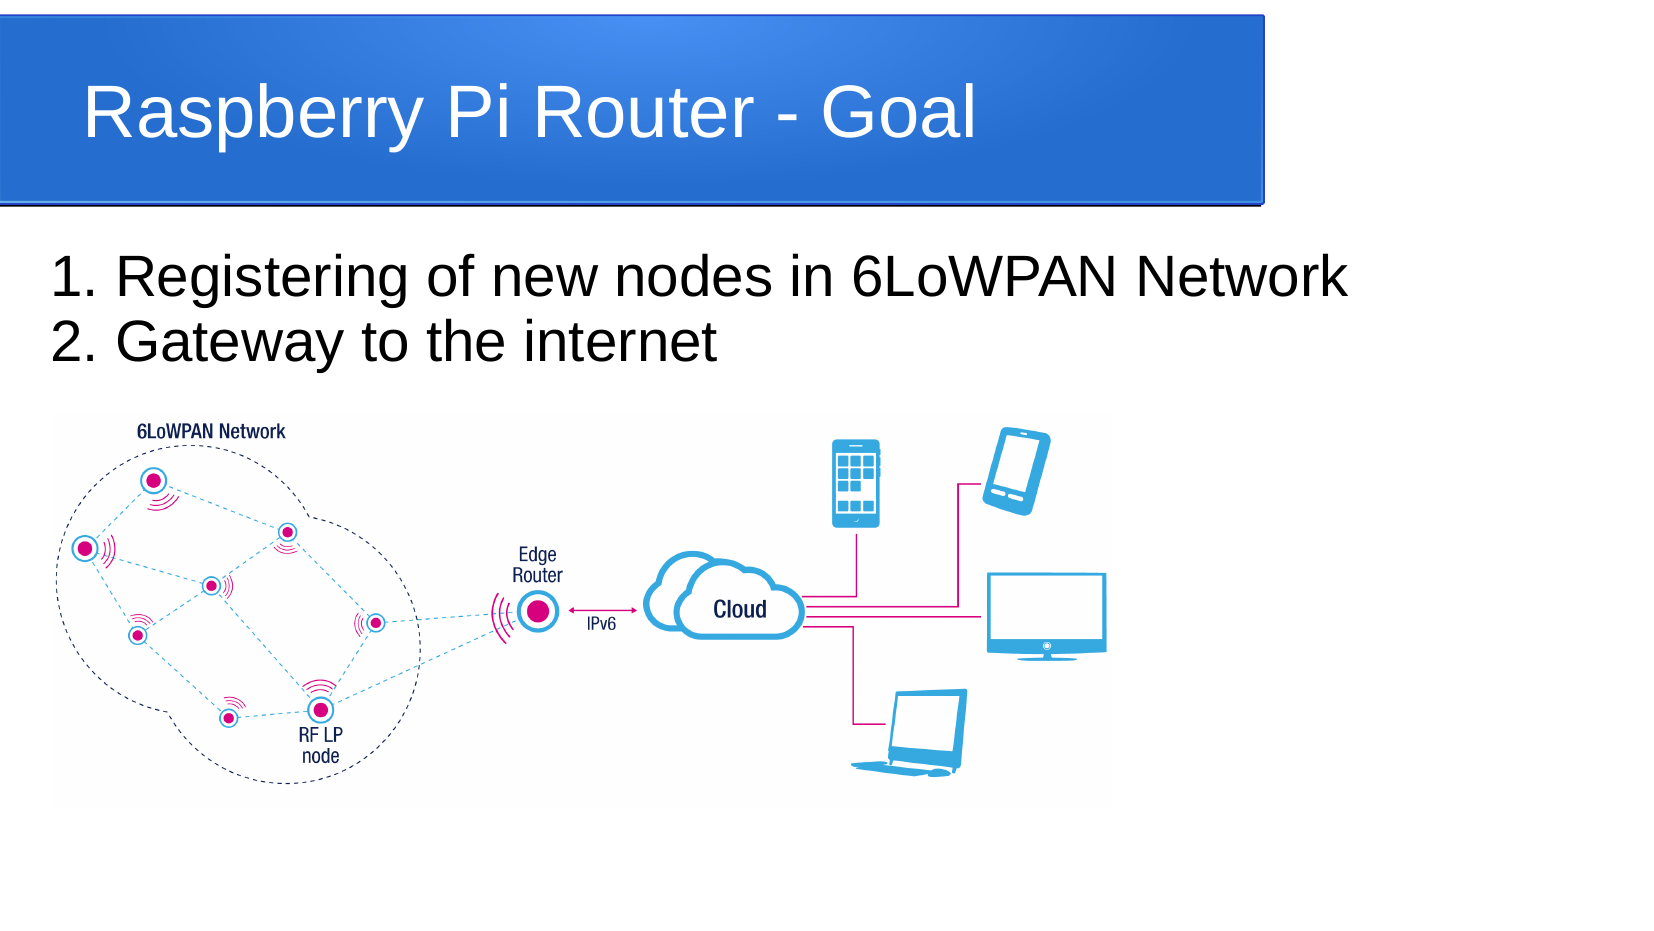

# Raspberry Pi Router - Goal
1. Registering of new nodes in 6LoWPAN Network
2. Gateway to the internet